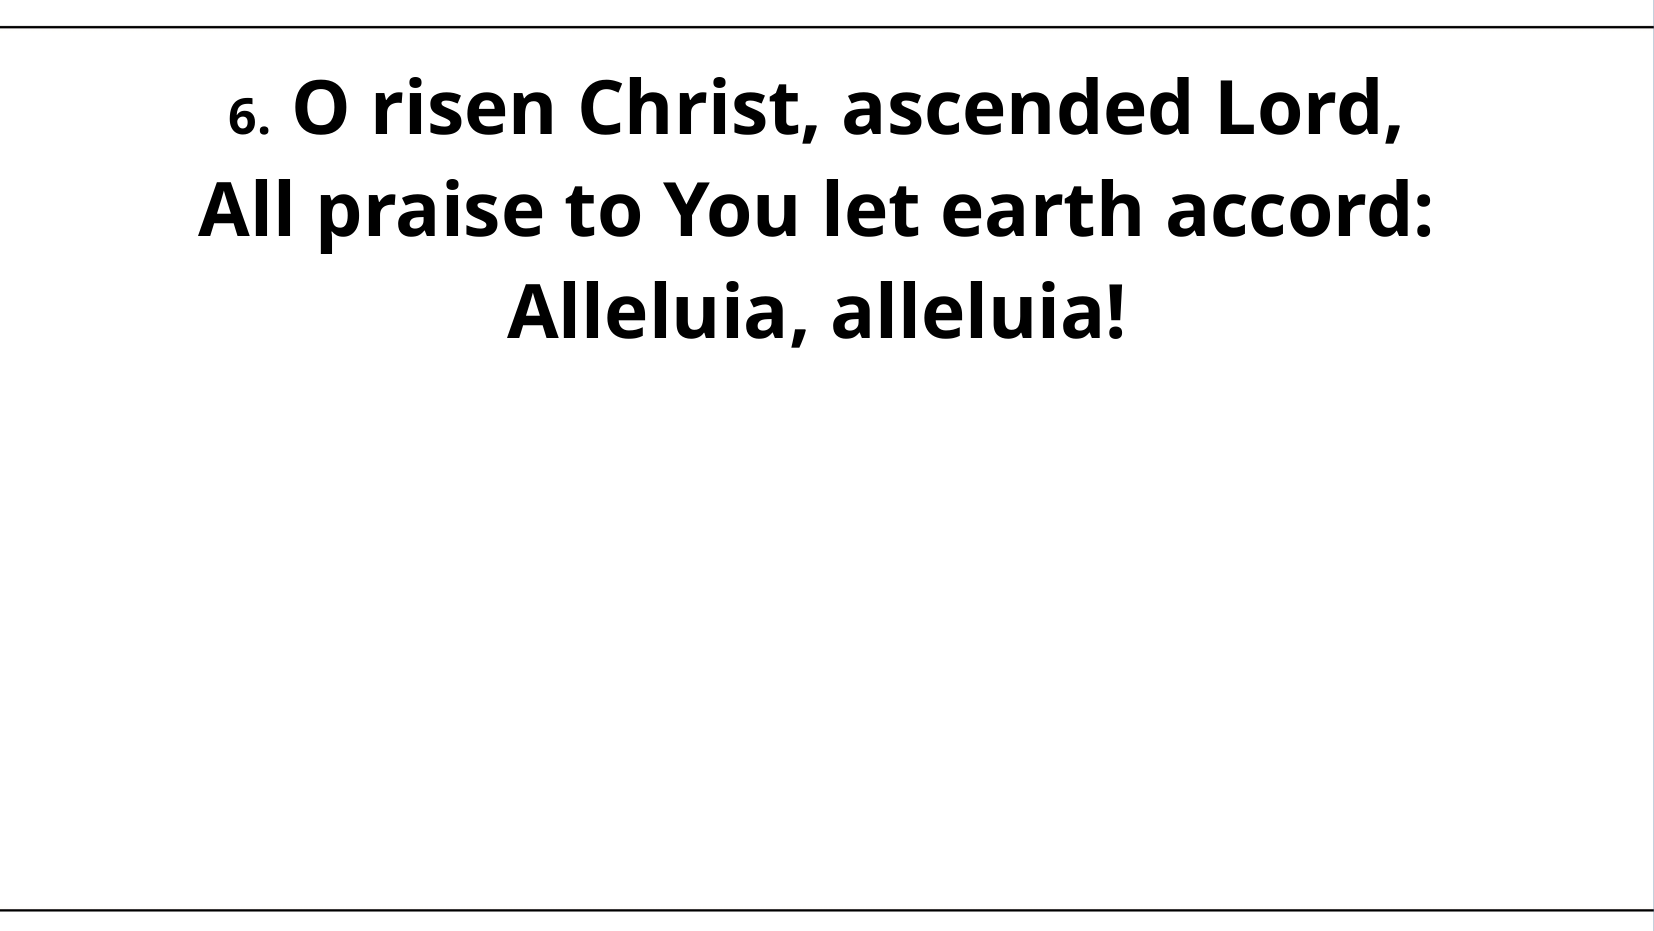

6. O risen Christ, ascended Lord,
All praise to You let earth accord:
Alleluia, alleluia!